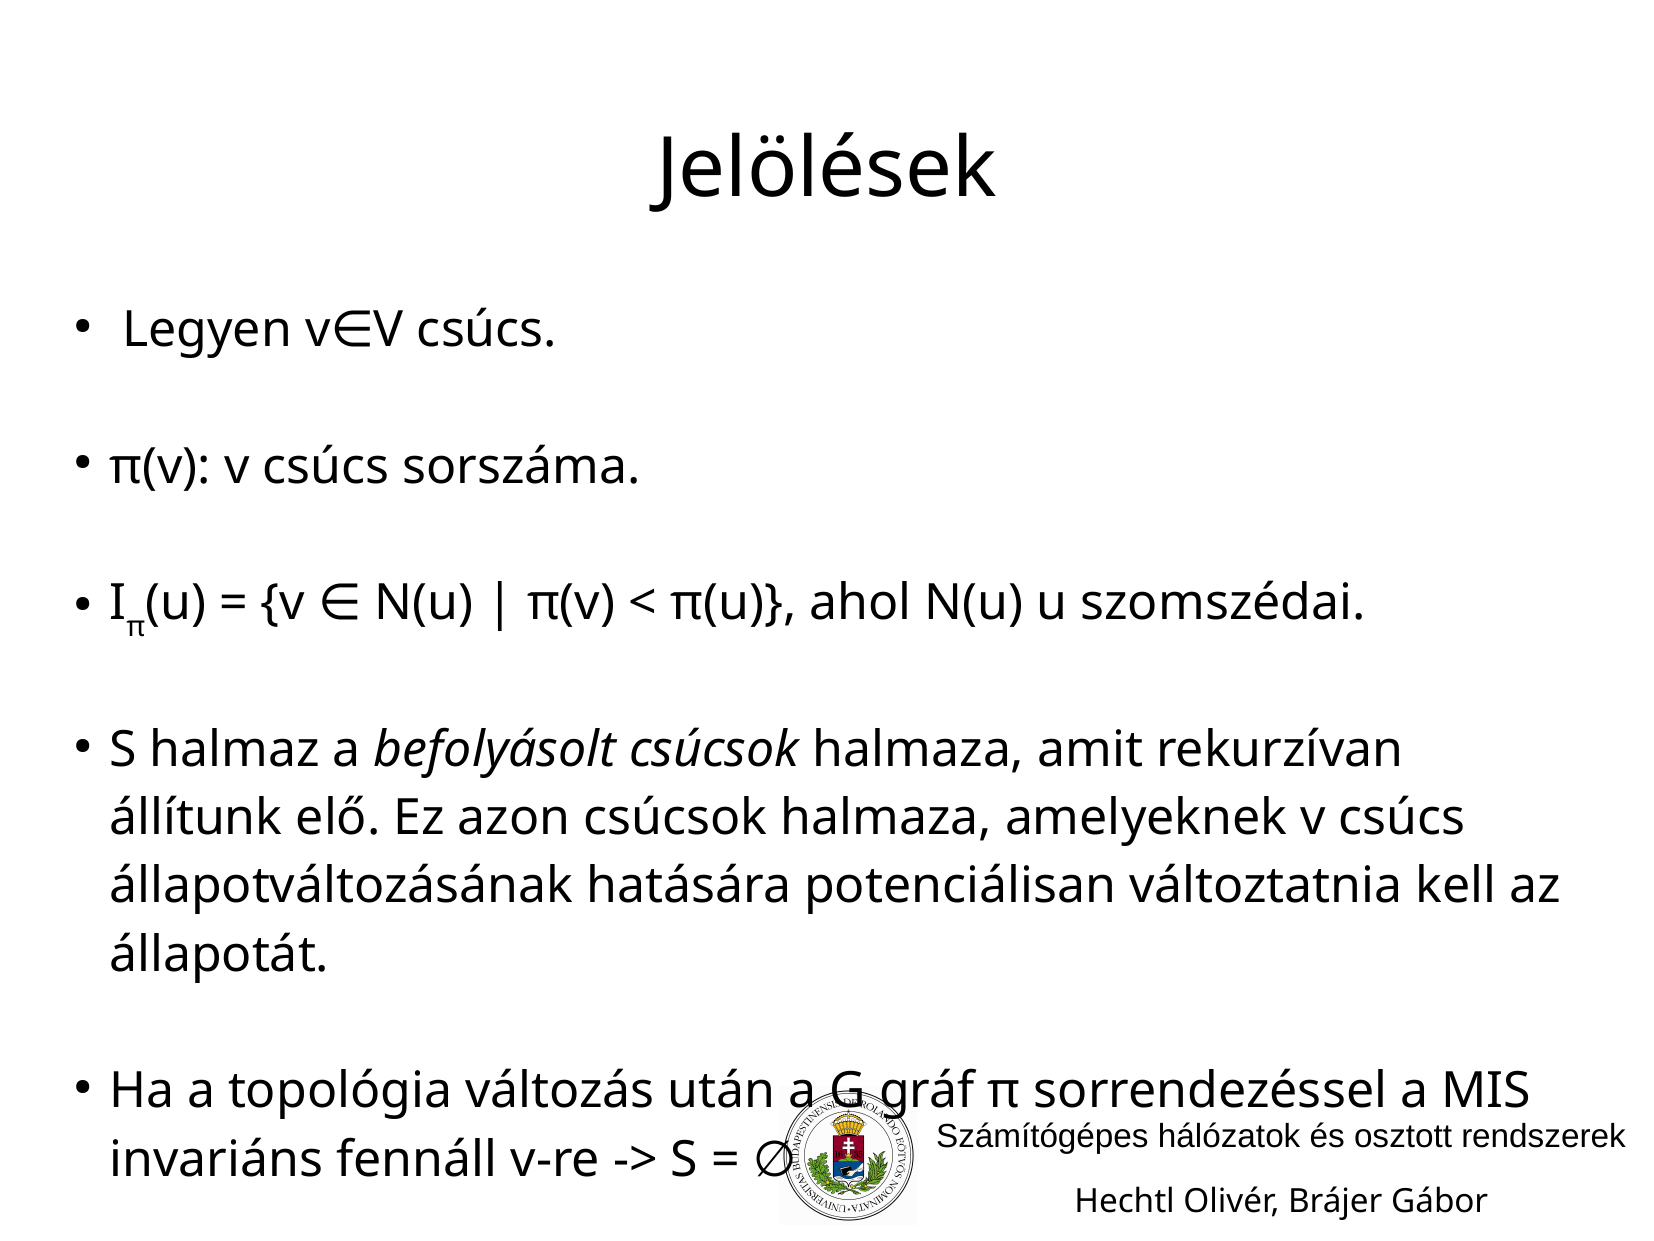

# Jelölések
 Legyen v∈V csúcs.
π(v): v csúcs sorszáma.
Iπ(u) = {v ∈ N(u) | π(v) < π(u)}, ahol N(u) u szomszédai.
S halmaz a befolyásolt csúcsok halmaza, amit rekurzívan állítunk elő. Ez azon csúcsok halmaza, amelyeknek v csúcs állapotváltozásának hatására potenciálisan változtatnia kell az állapotát.
Ha a topológia változás után a G gráf π sorrendezéssel a MIS invariáns fennáll v-re -> S = ∅
Számítógépes hálózatok és osztott rendszerek
Hechtl Olivér, Brájer Gábor